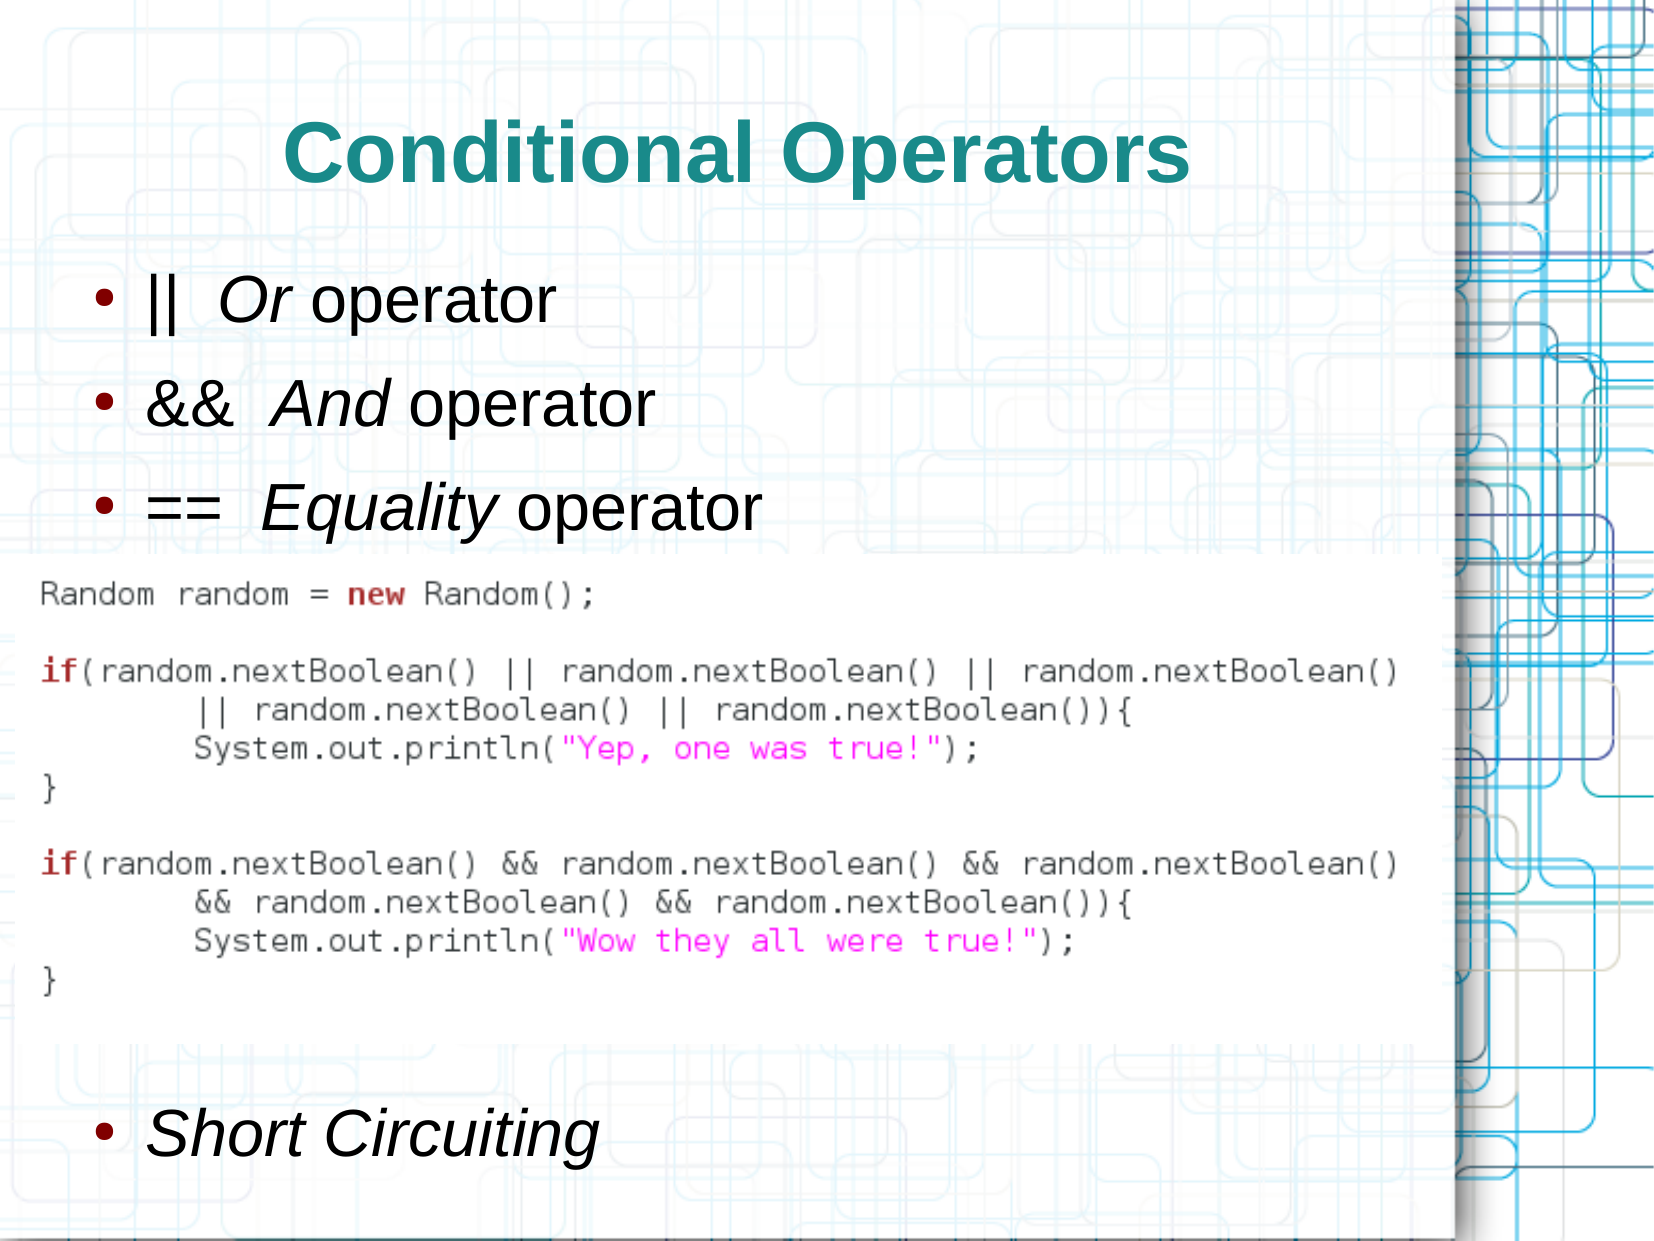

# Conditional Operators
|| Or operator
&& And operator
== Equality operator
Short Circuiting